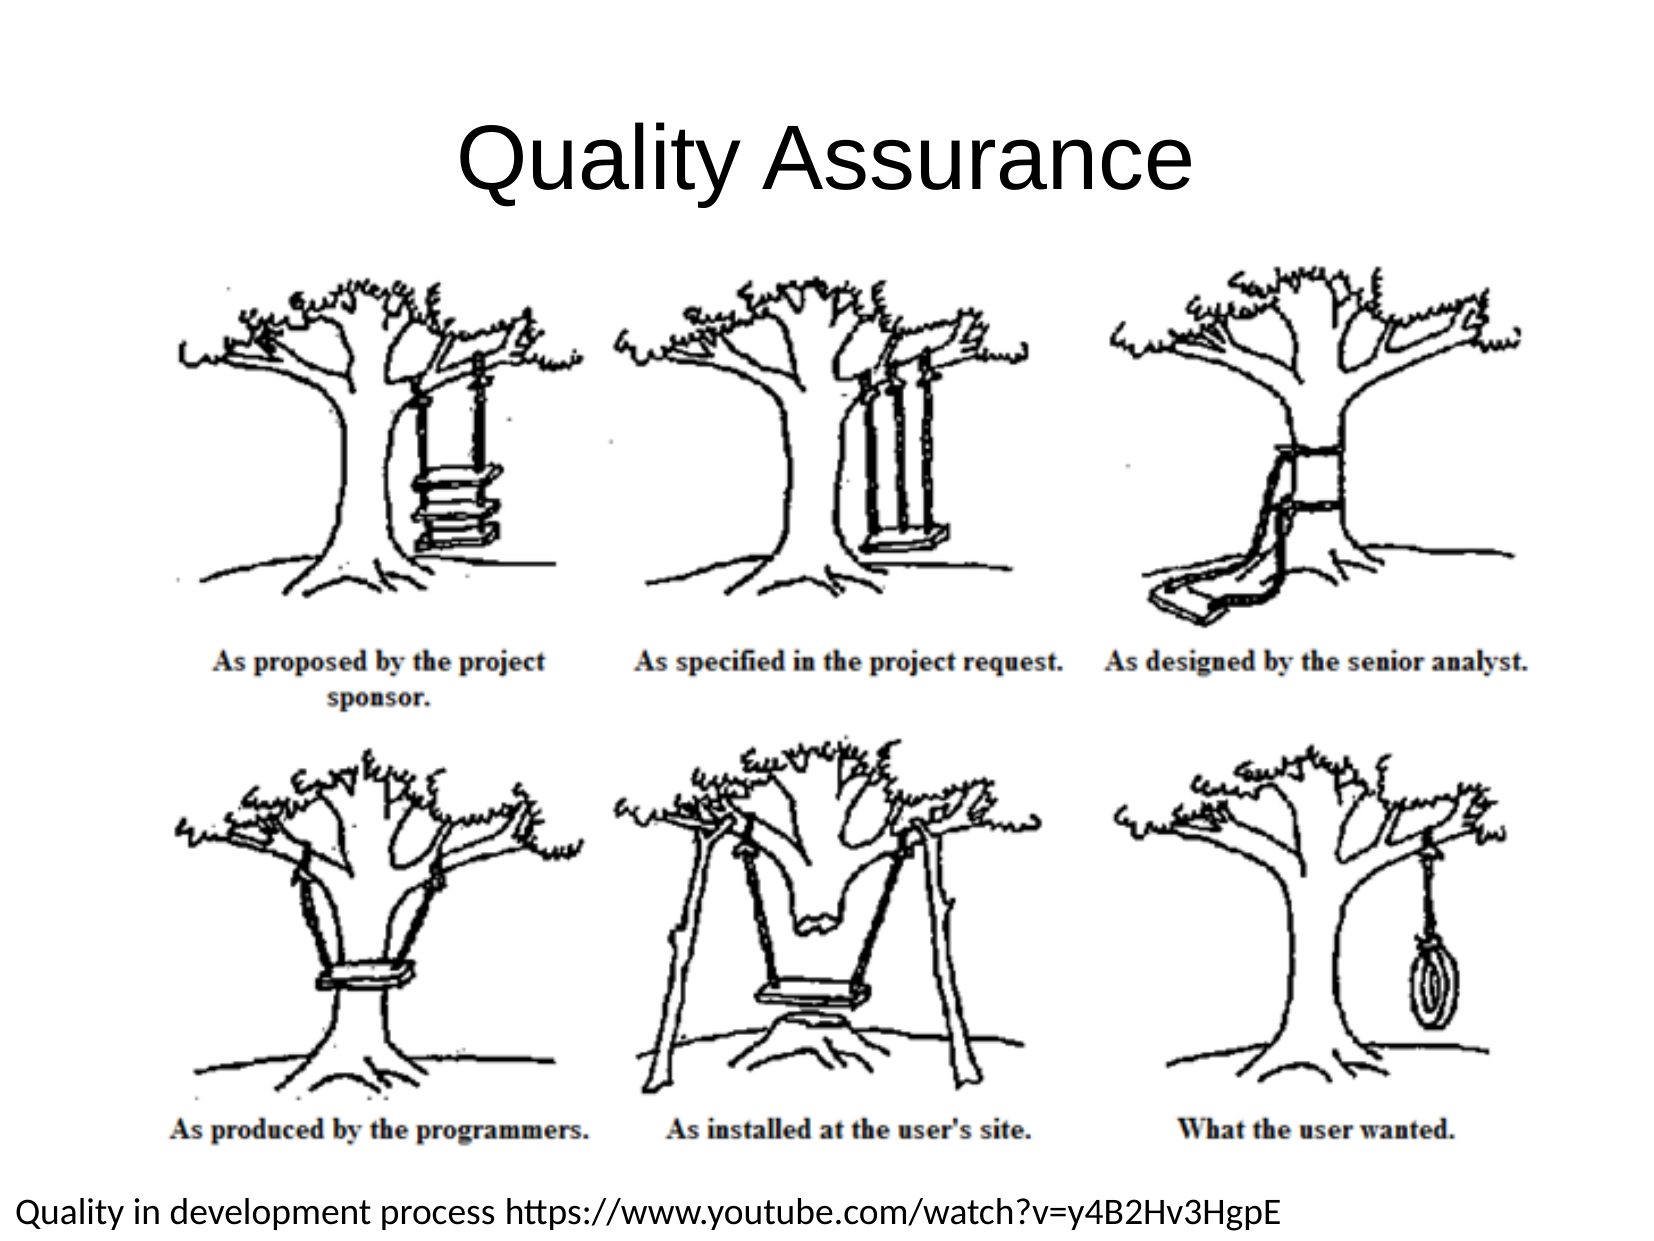

# Quality Assurance
Quality in development process https://www.youtube.com/watch?v=y4B2Hv3HgpE